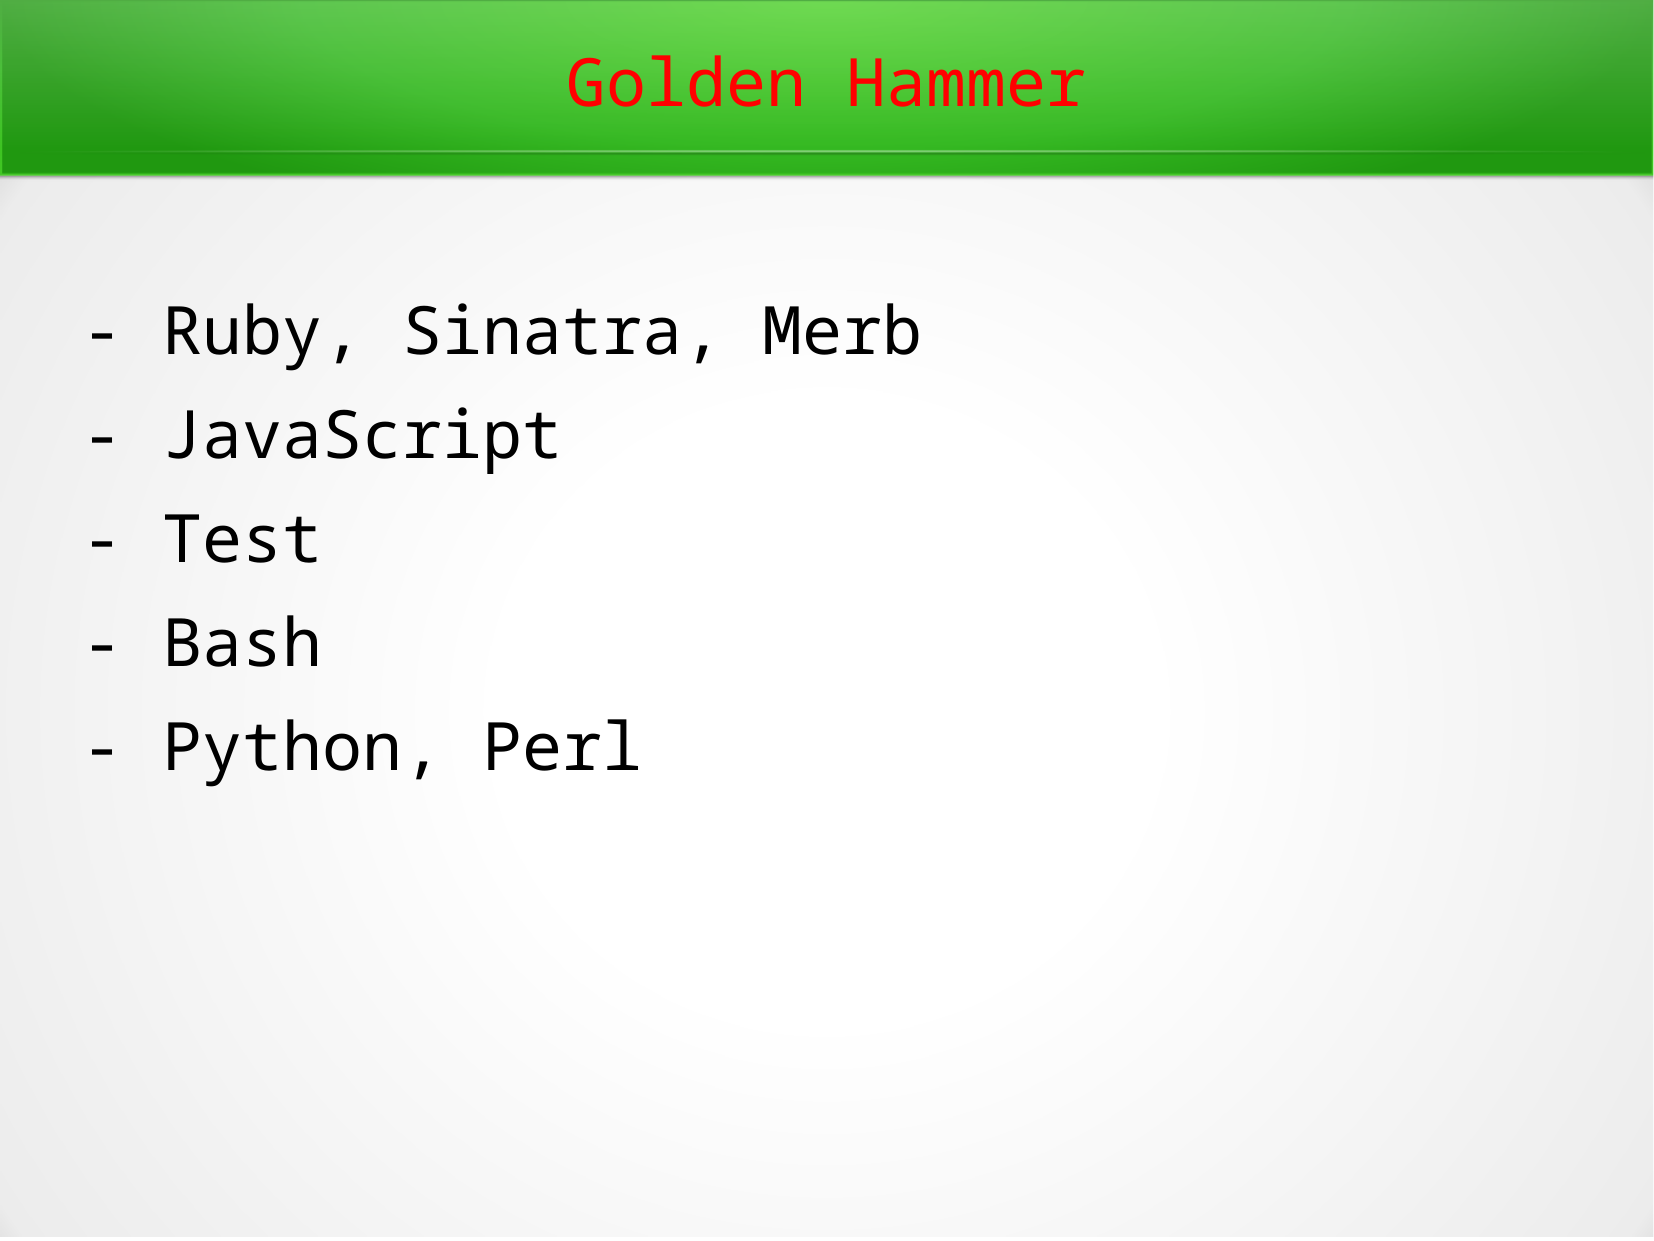

# Golden Hammer
- Ruby, Sinatra, Merb
- JavaScript
- Test
- Bash
- Python, Perl